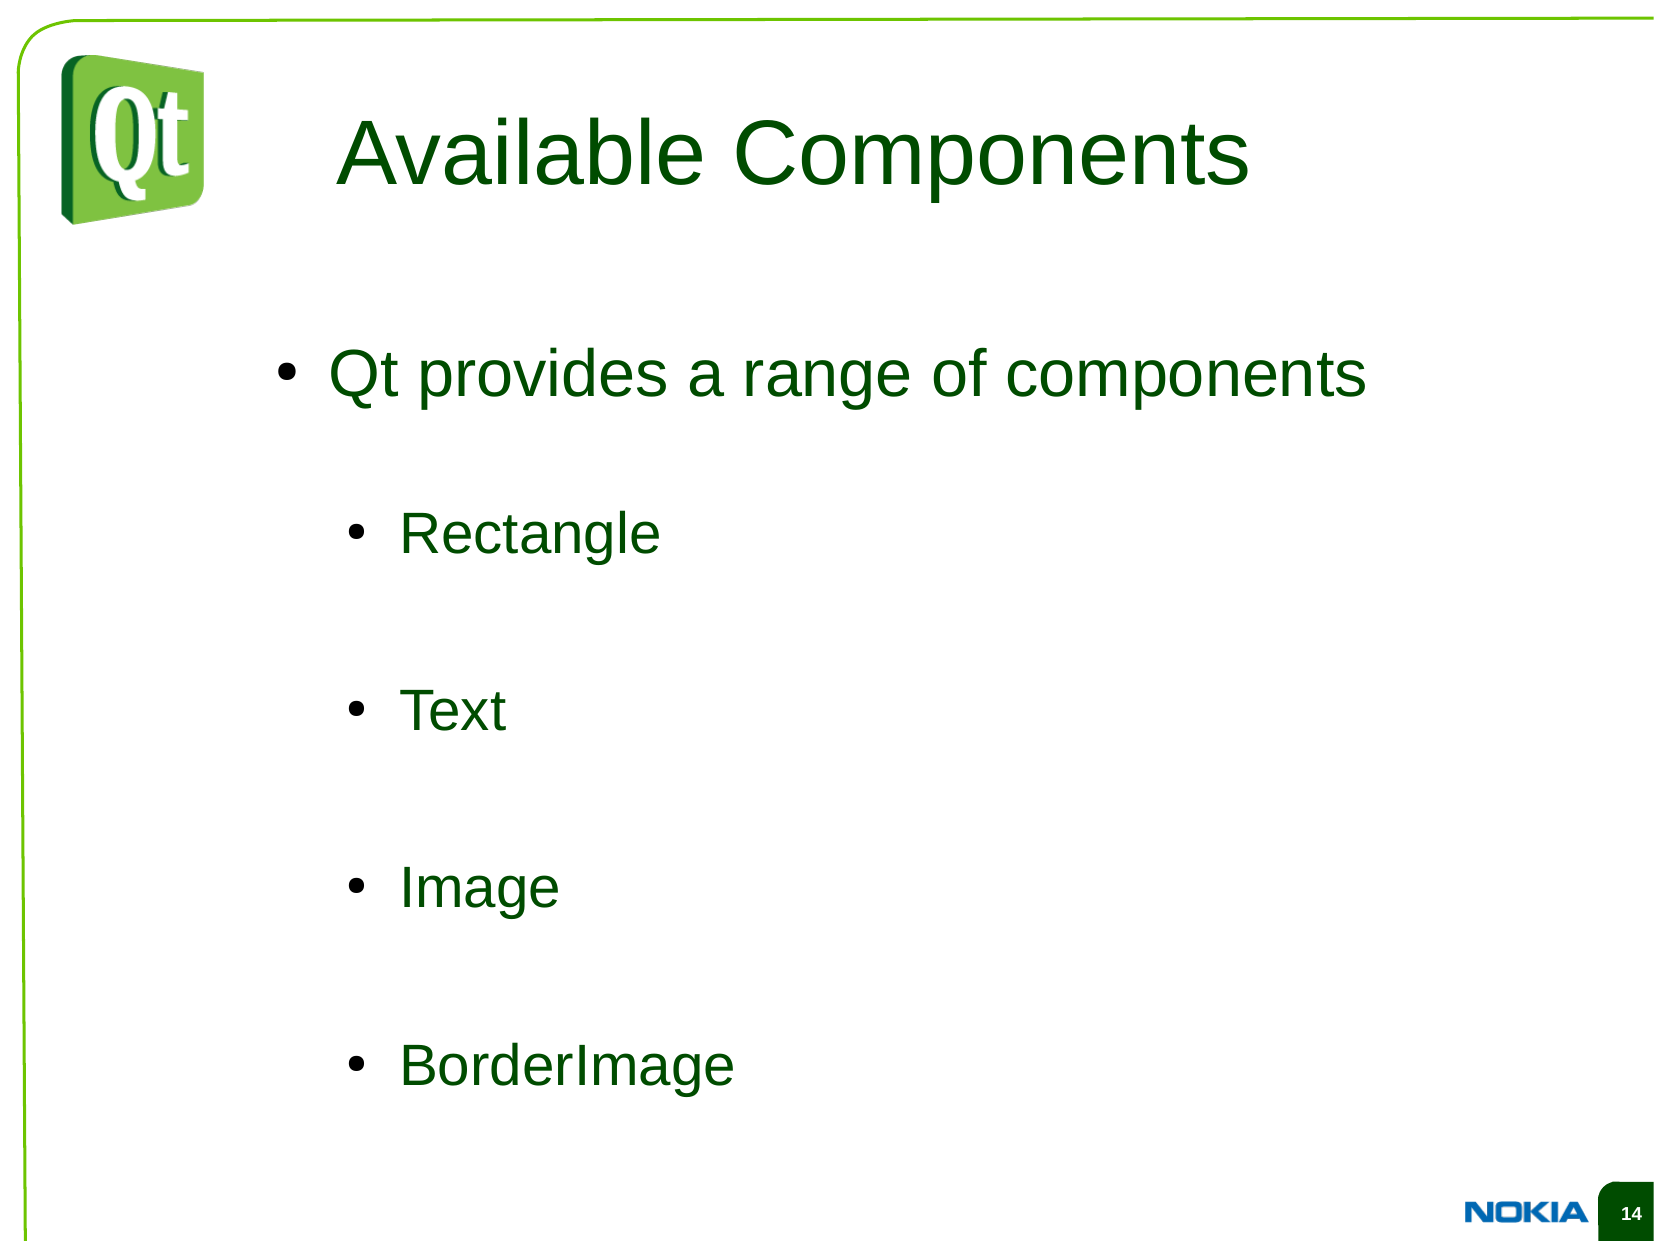

# Available Components
Qt provides a range of components
Rectangle
Text
Image
BorderImage